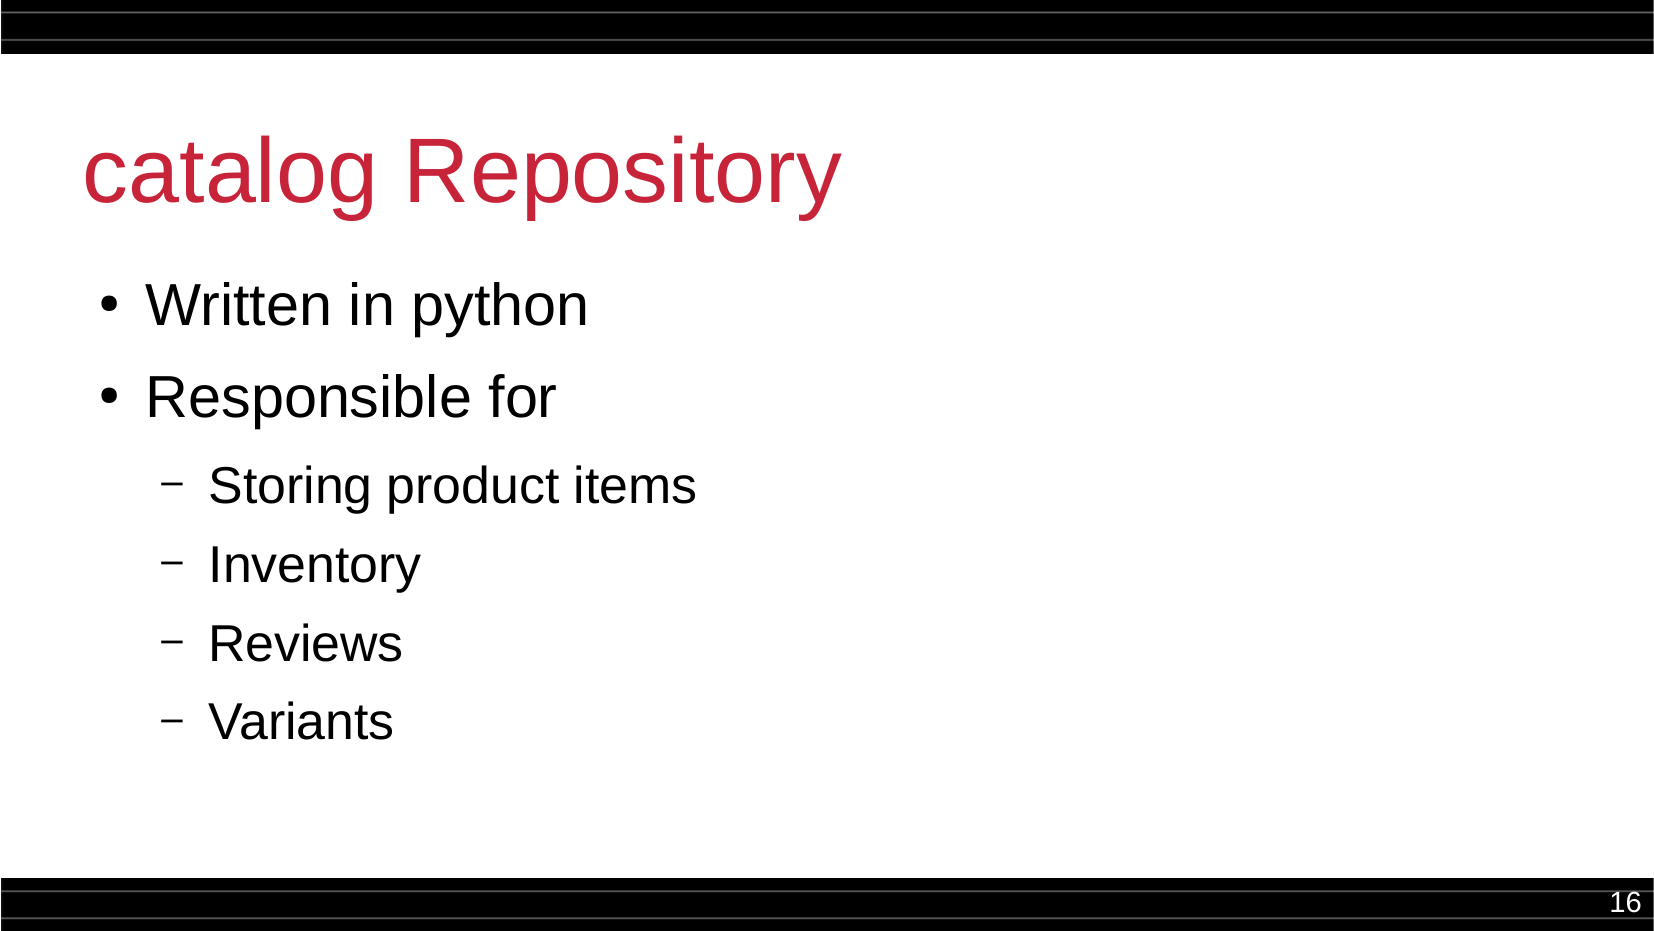

# catalog Repository
Written in python
Responsible for
Storing product items
Inventory
Reviews
Variants